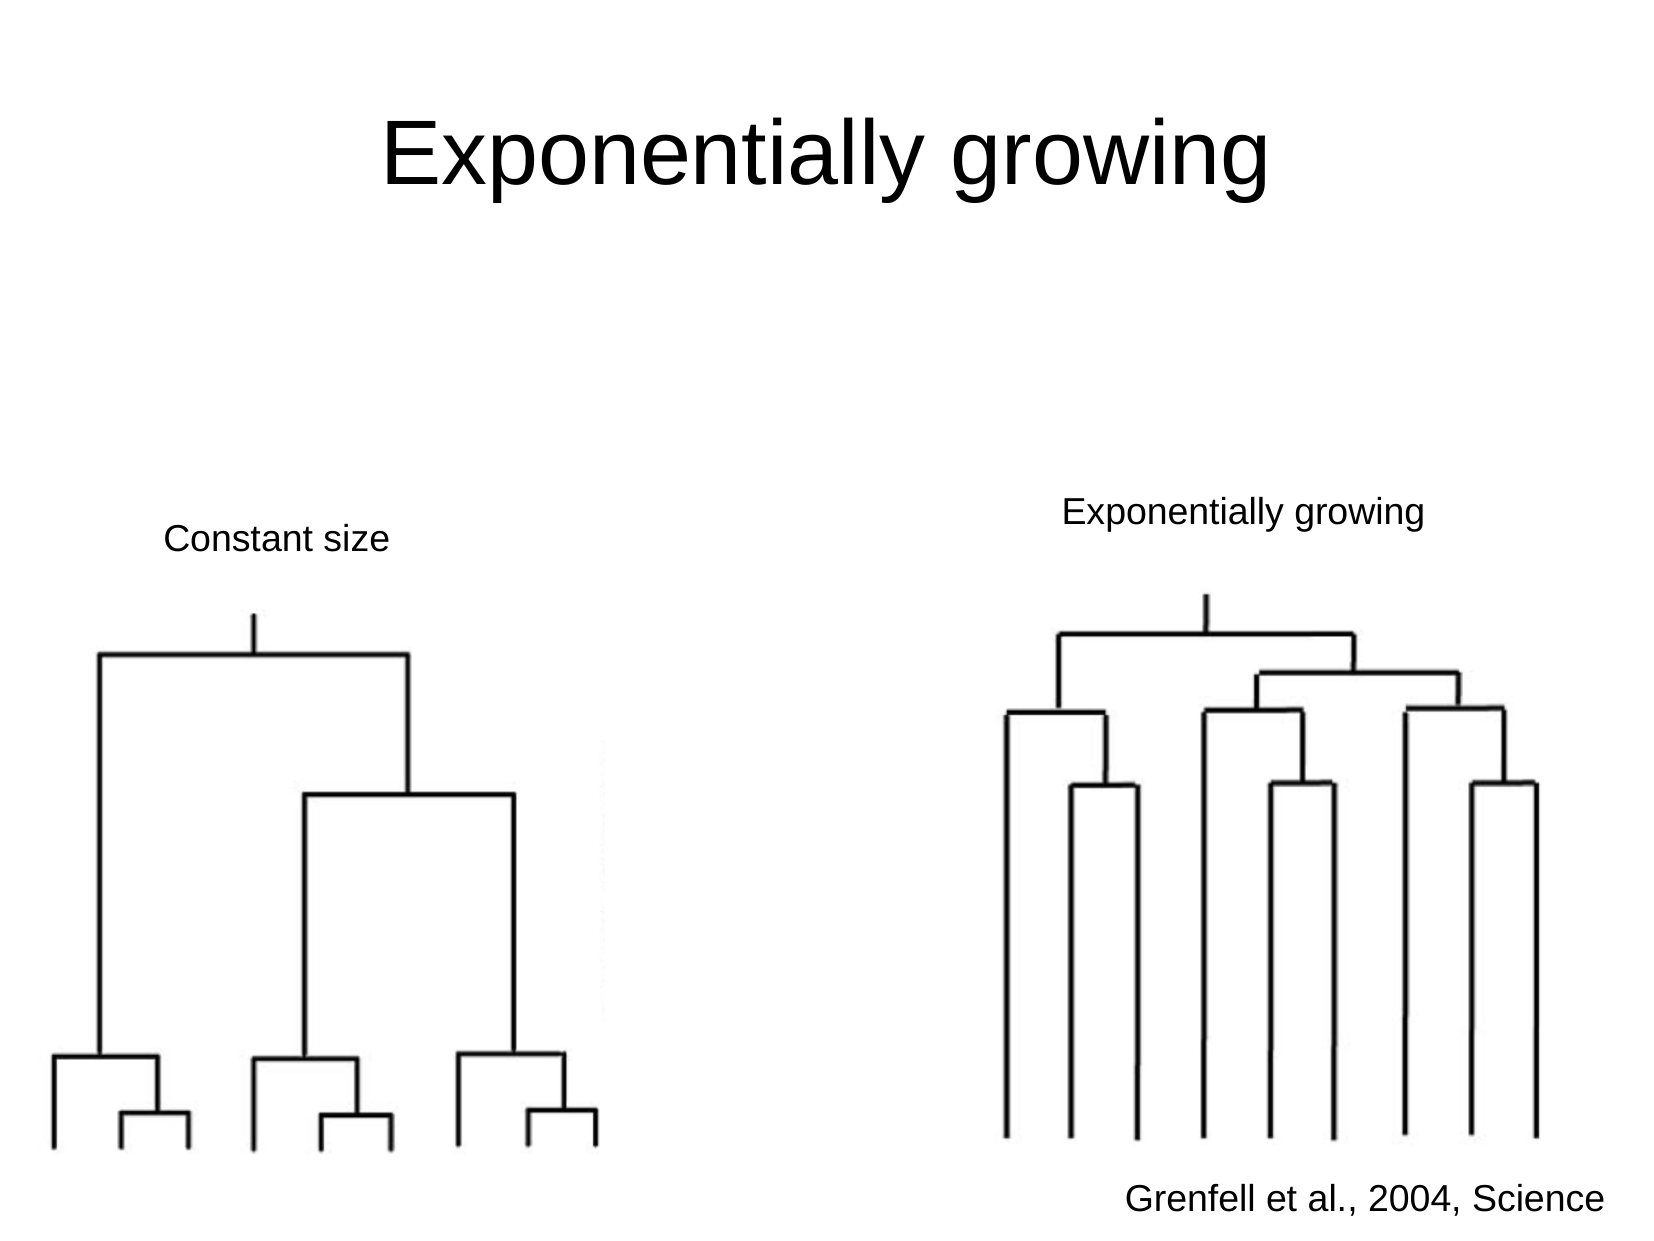

# Exponentially growing
Exponentially growing
Constant size
Grenfell et al., 2004, Science